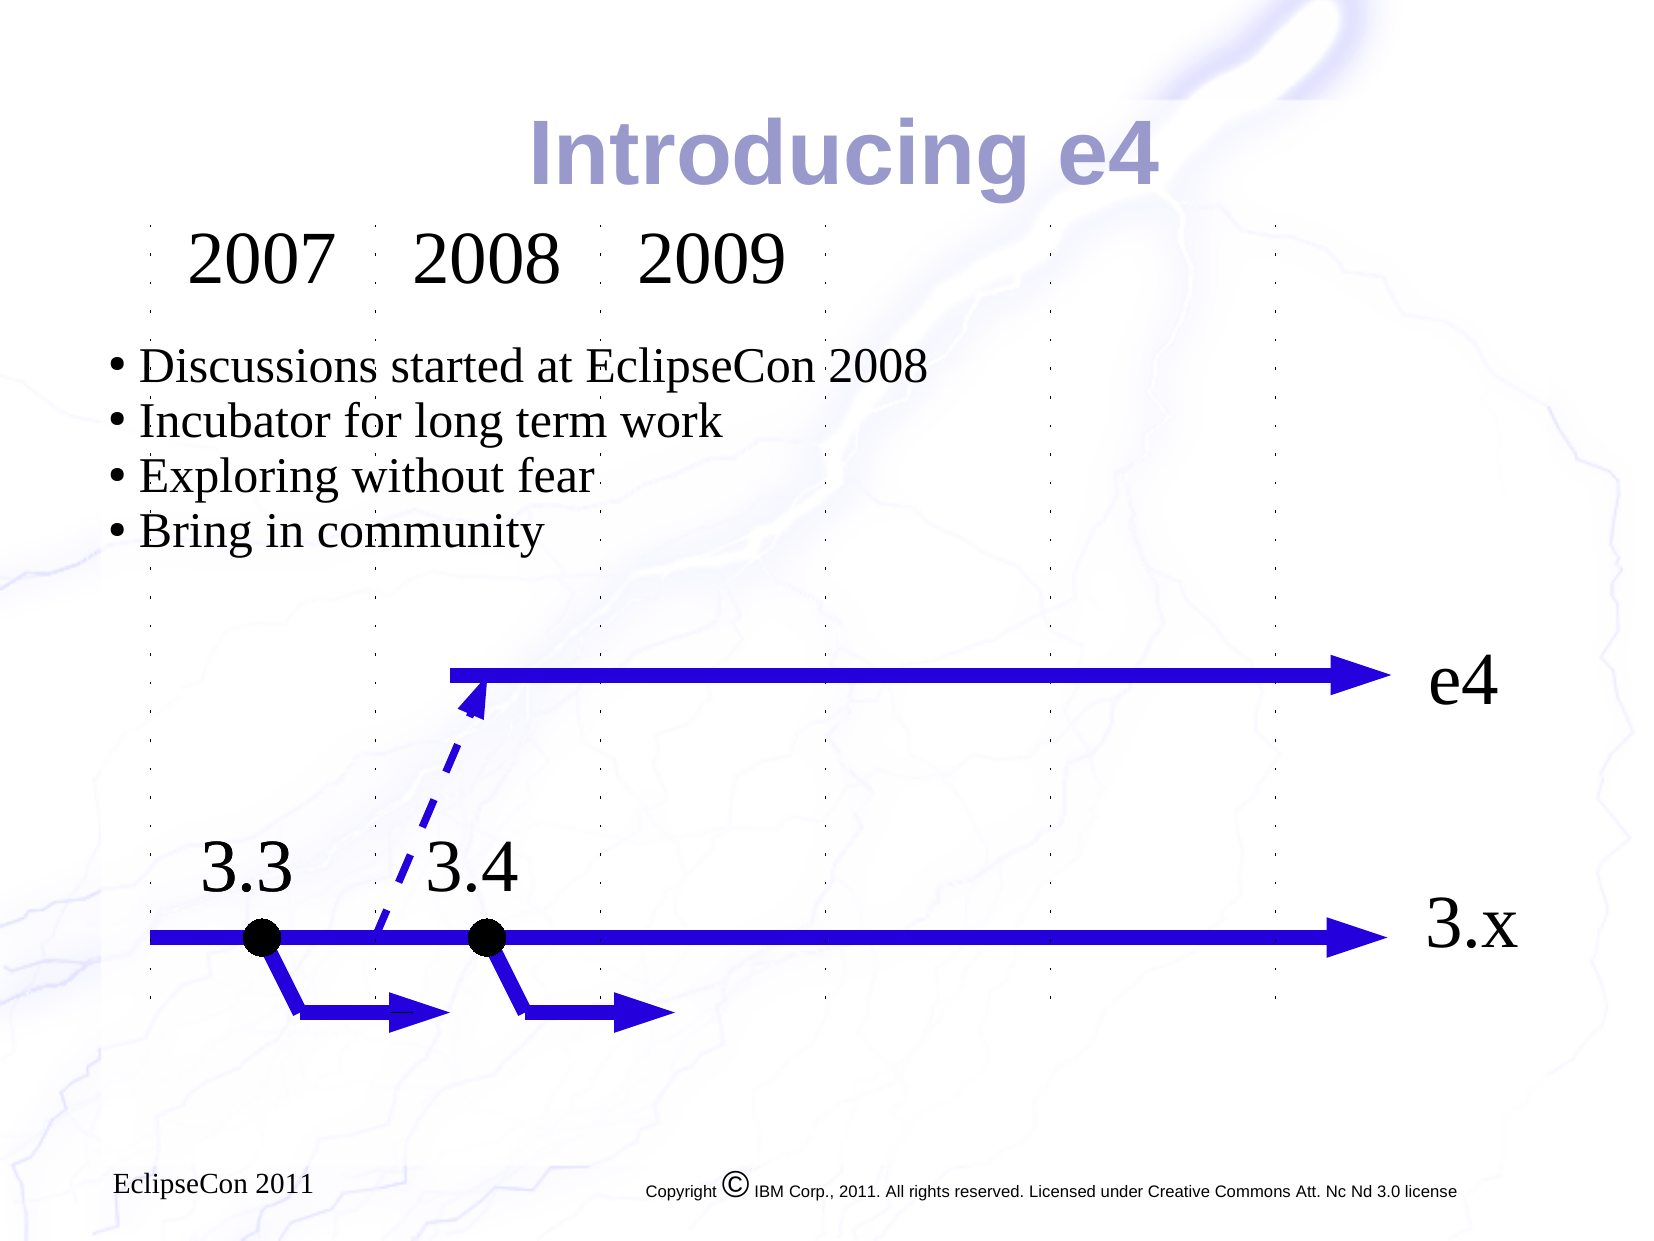

# Introducing e4
2007
2008
2009
 Discussions started at EclipseCon 2008
 Incubator for long term work
 Exploring without fear
 Bring in community
e4
3.3
3.4
3.3
3.x